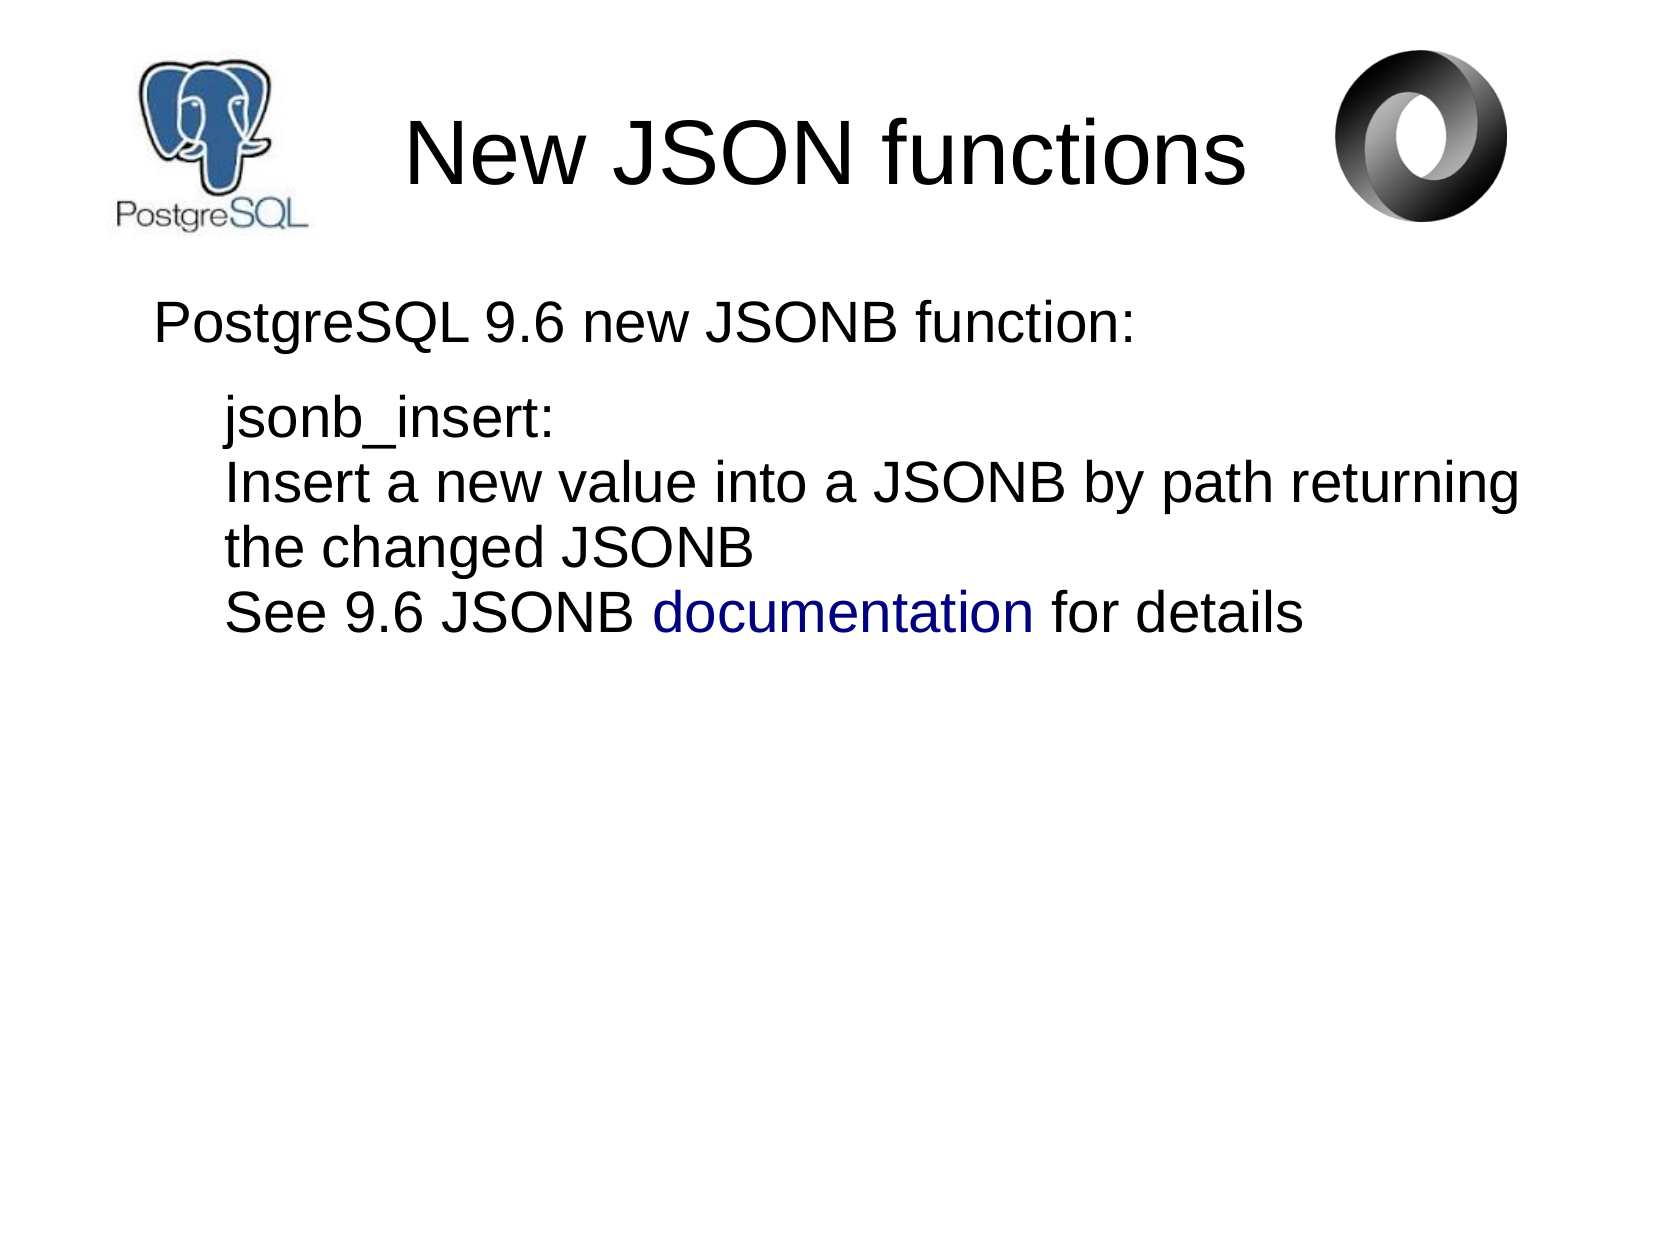

# New JSON functions
PostgreSQL 9.6 new JSONB function:
jsonb_insert:
Insert a new value into a JSONB by path returning the changed JSONB
See 9.6 JSONB documentation for details